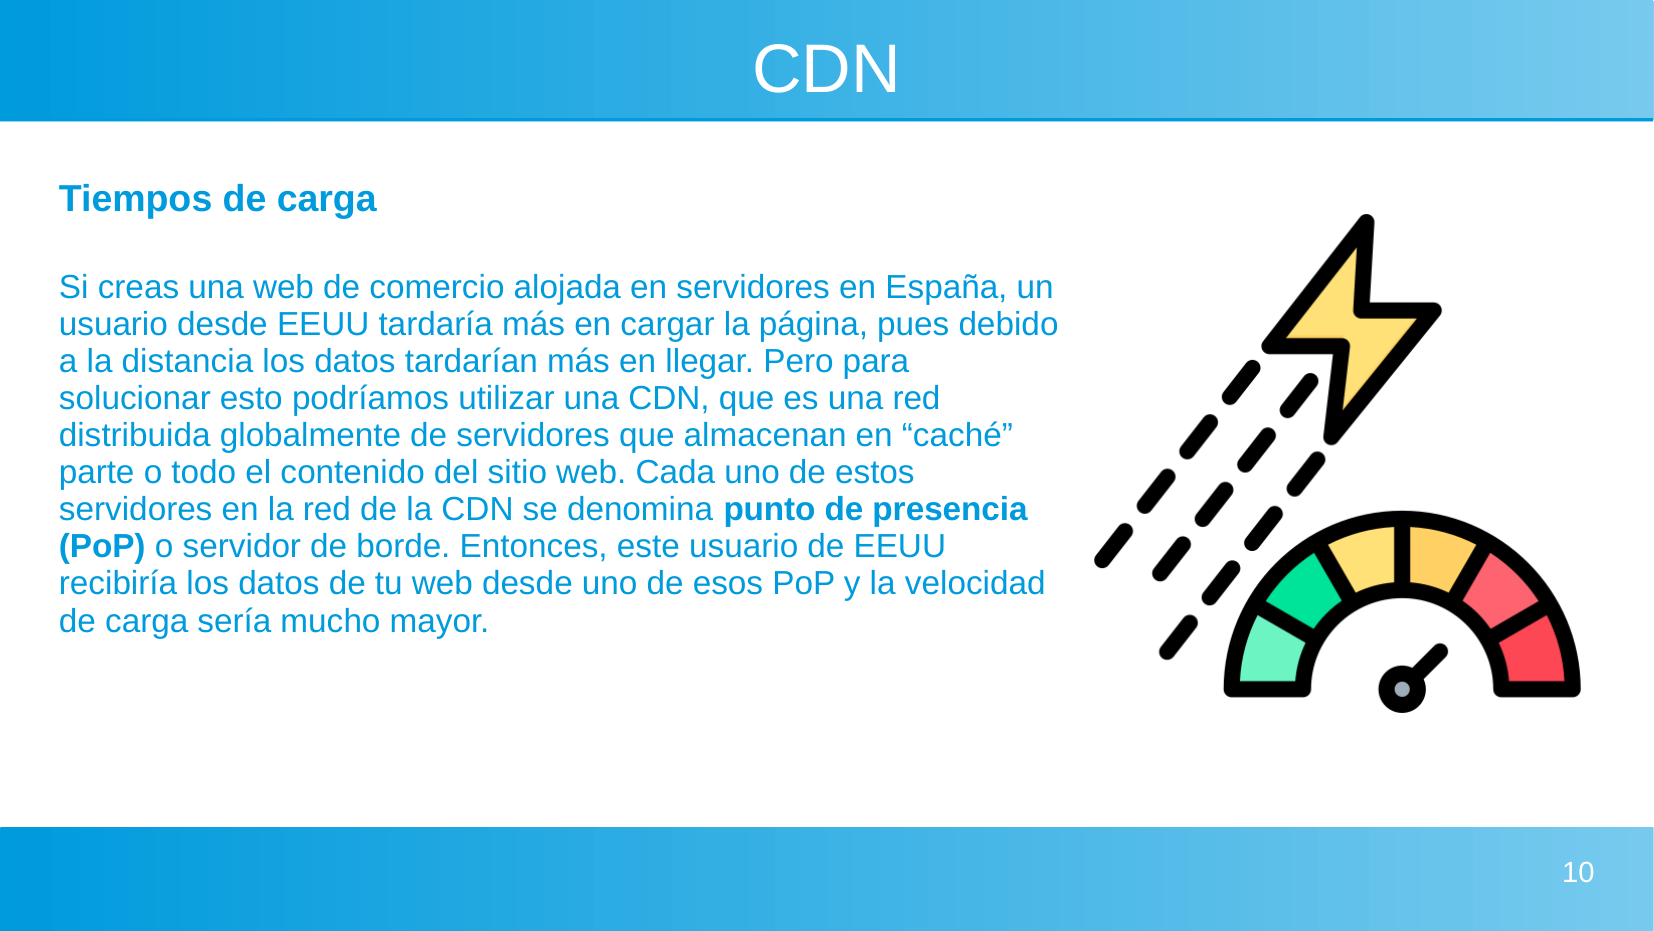

# CDN
Tiempos de carga
Si creas una web de comercio alojada en servidores en España, un usuario desde EEUU tardaría más en cargar la página, pues debido a la distancia los datos tardarían más en llegar. Pero para solucionar esto podríamos utilizar una CDN, que es una red distribuida globalmente de servidores que almacenan en “caché” parte o todo el contenido del sitio web. Cada uno de estos servidores en la red de la CDN se denomina punto de presencia (PoP) o servidor de borde. Entonces, este usuario de EEUU recibiría los datos de tu web desde uno de esos PoP y la velocidad de carga sería mucho mayor.
10